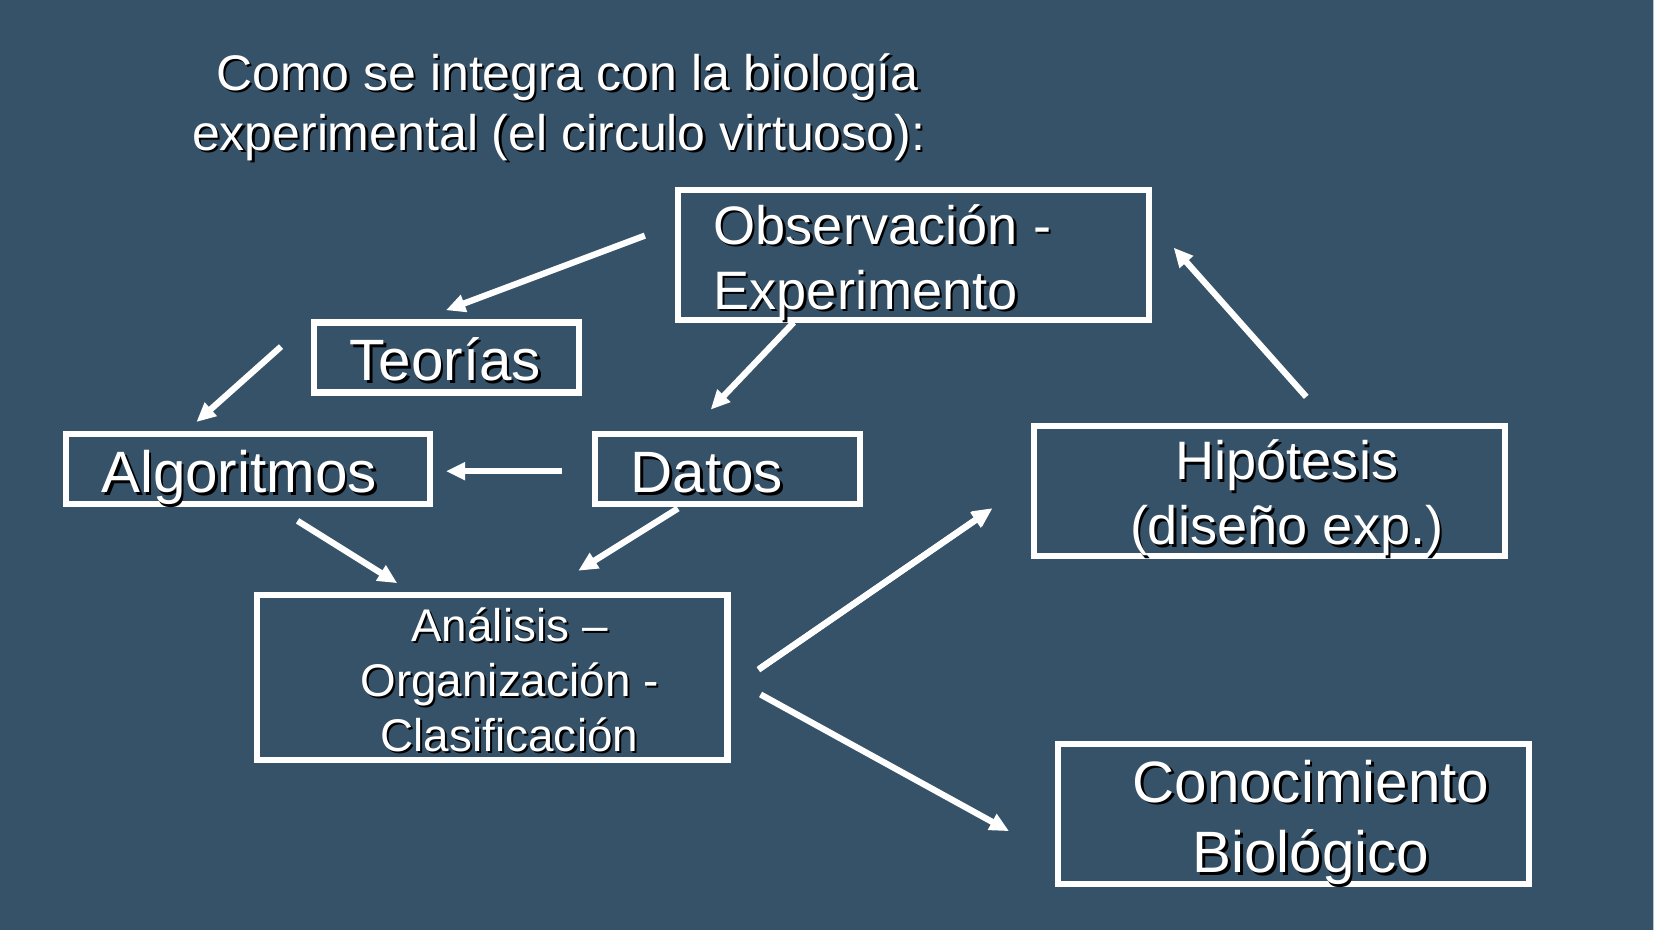

# Como se integra con la biología experimental (el circulo virtuoso):
Observación - Experimento
Teorías
Hipótesis
(diseño exp.)
Algoritmos
Datos
Análisis – Organización - Clasificación
Conocimiento Biológico